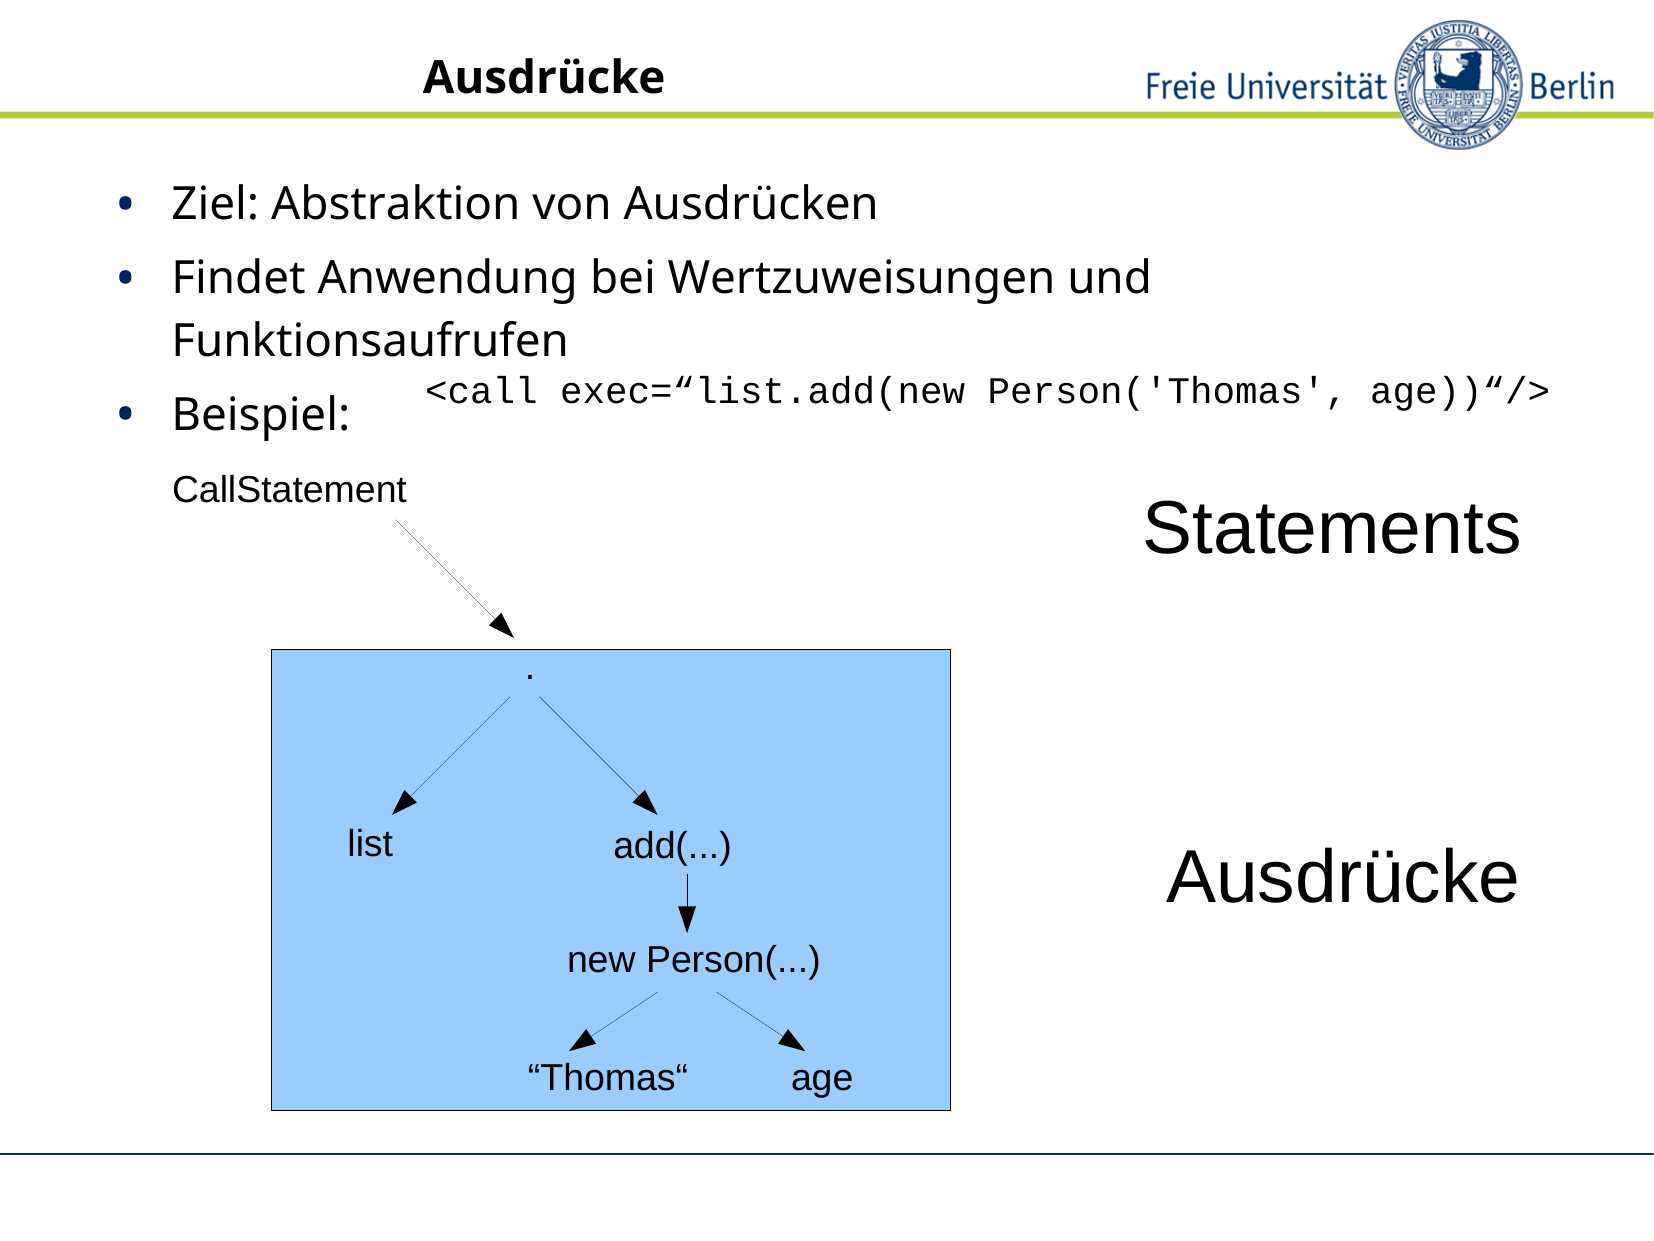

# Ausdrücke
Ziel: Abstraktion von Ausdrücken
Findet Anwendung bei Wertzuweisungen und Funktionsaufrufen
Beispiel:
<call exec=“list.add(new Person('Thomas', age))“/>
CallStatement
Statements
.
list
add(...)
Ausdrücke
new Person(...)
“Thomas“
age